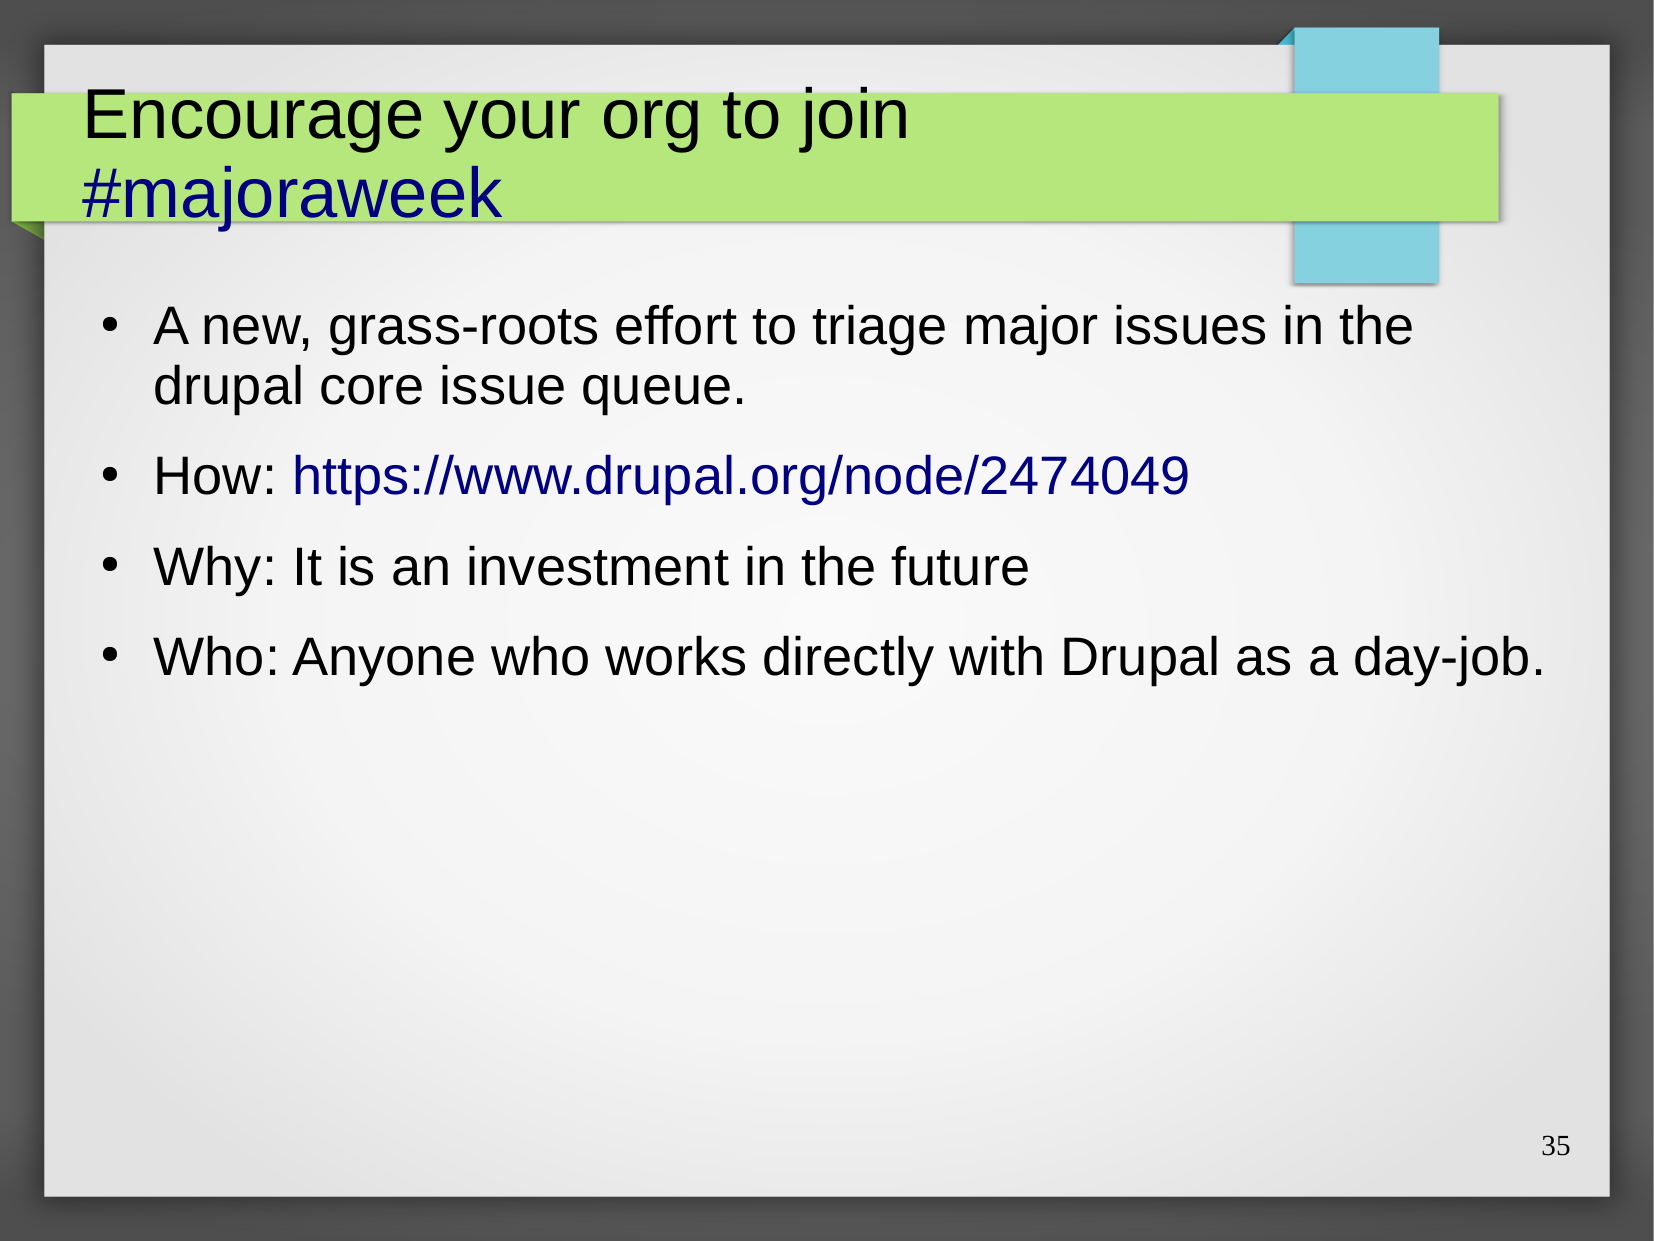

# Encourage your org to join #majoraweek
A new, grass-roots effort to triage major issues in the drupal core issue queue.
How: https://www.drupal.org/node/2474049
Why: It is an investment in the future
Who: Anyone who works directly with Drupal as a day-job.
35